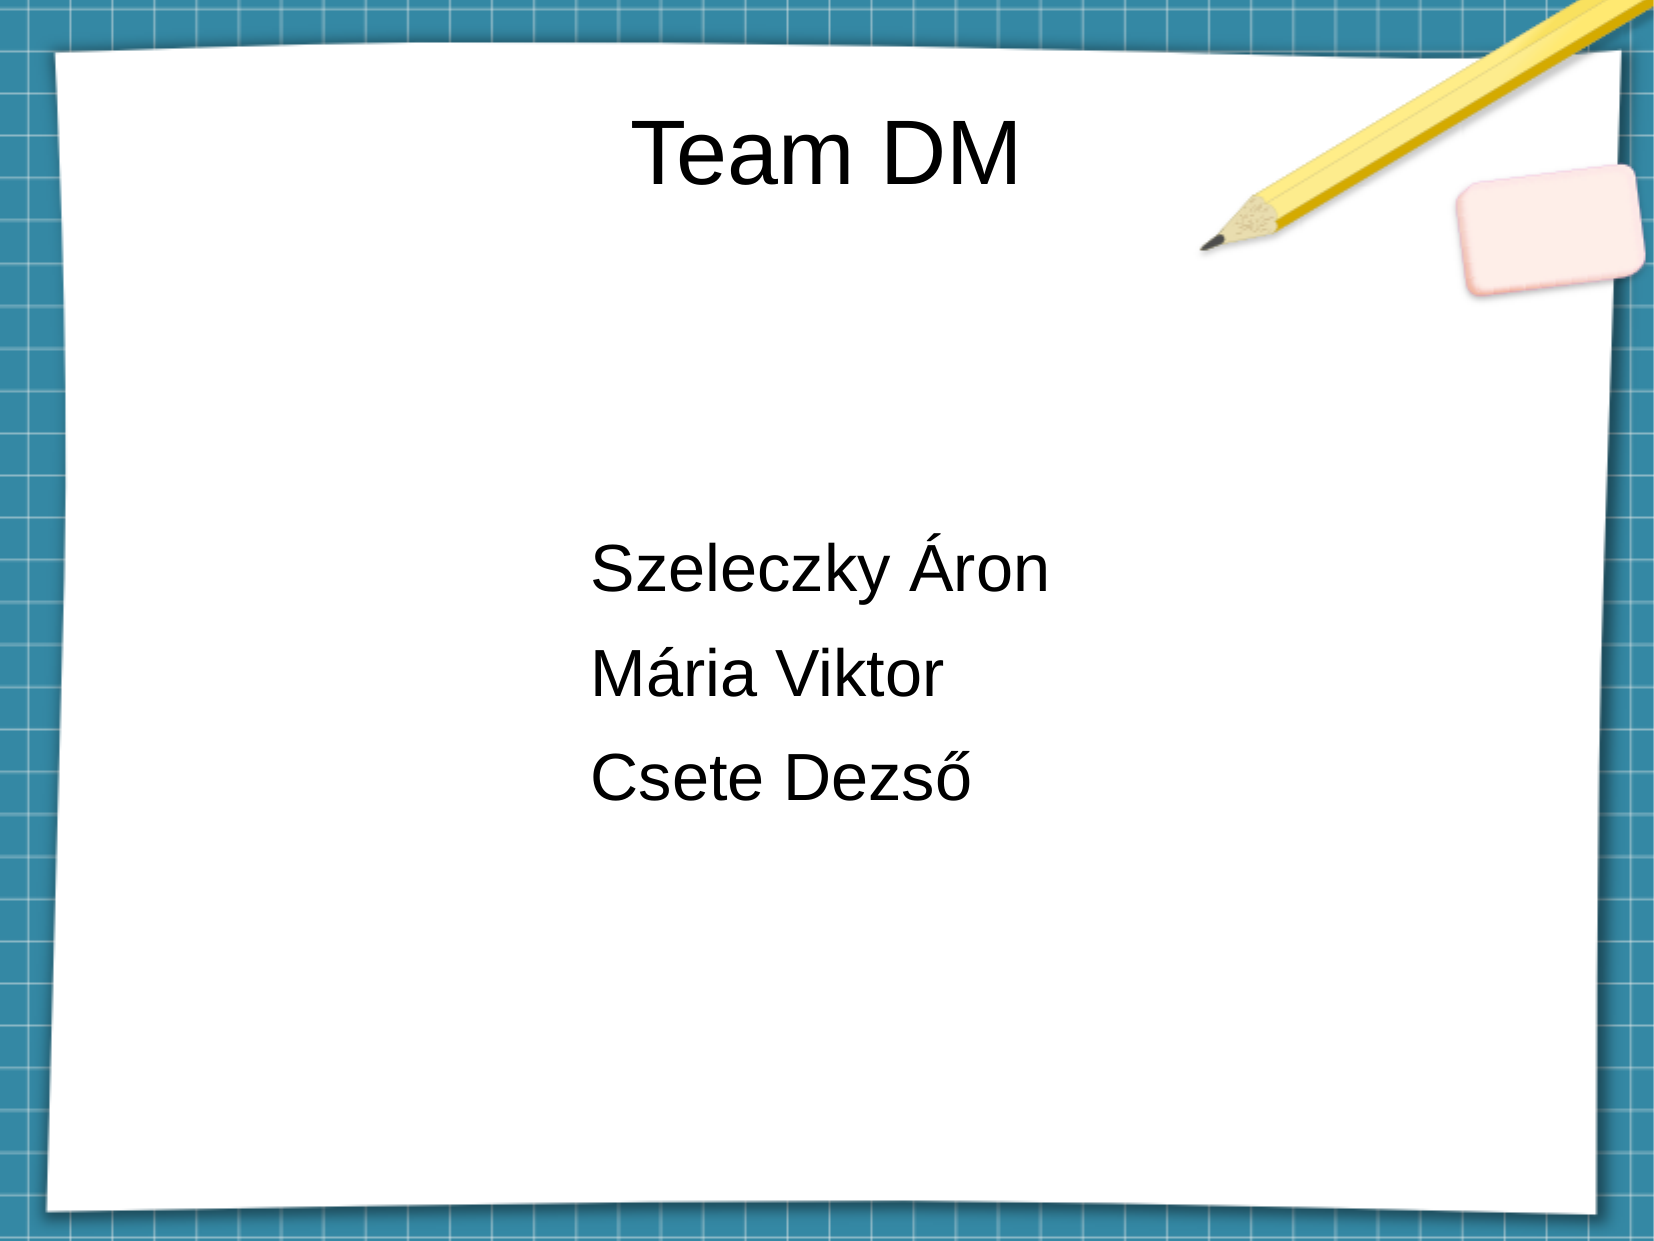

# Team DM
Szeleczky Áron
Mária Viktor
Csete Dezső